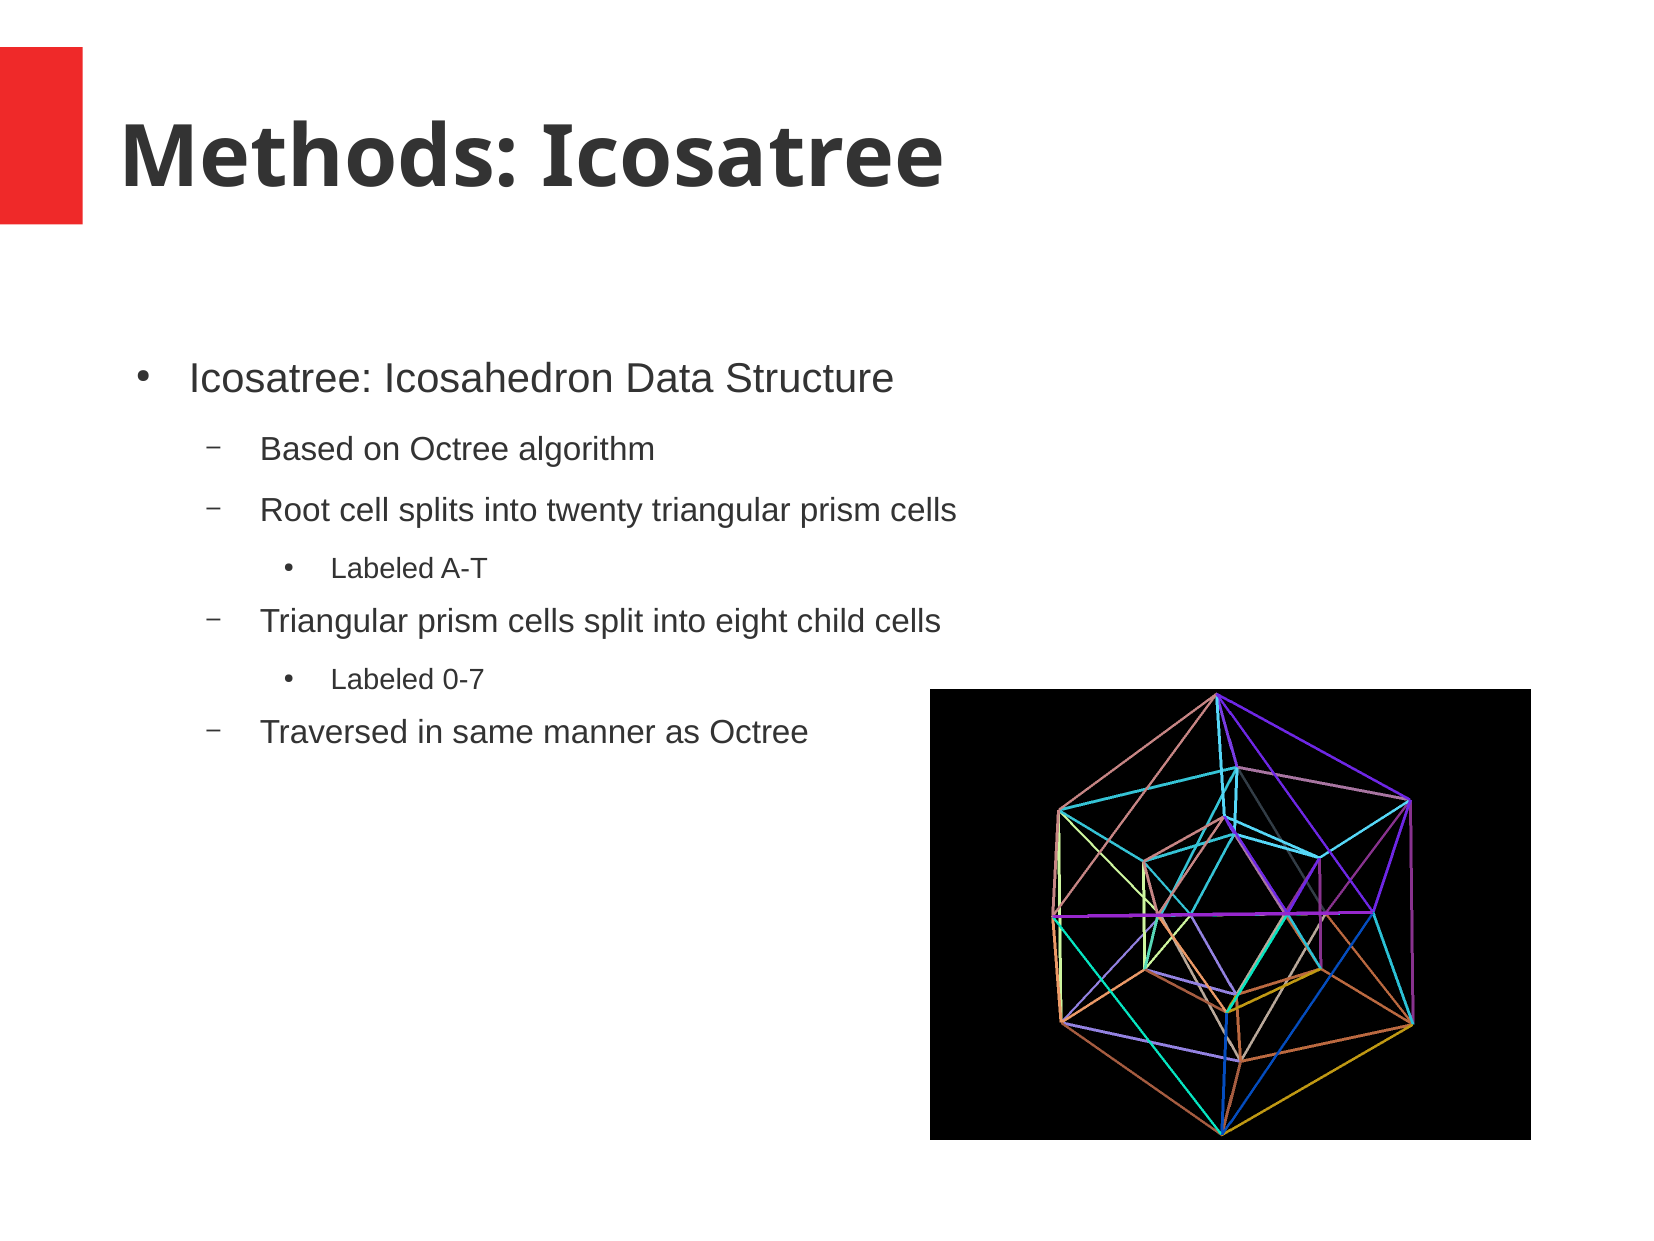

# Methods: Icosatree
Icosatree: Icosahedron Data Structure
Based on Octree algorithm
Root cell splits into twenty triangular prism cells
Labeled A-T
Triangular prism cells split into eight child cells
Labeled 0-7
Traversed in same manner as Octree